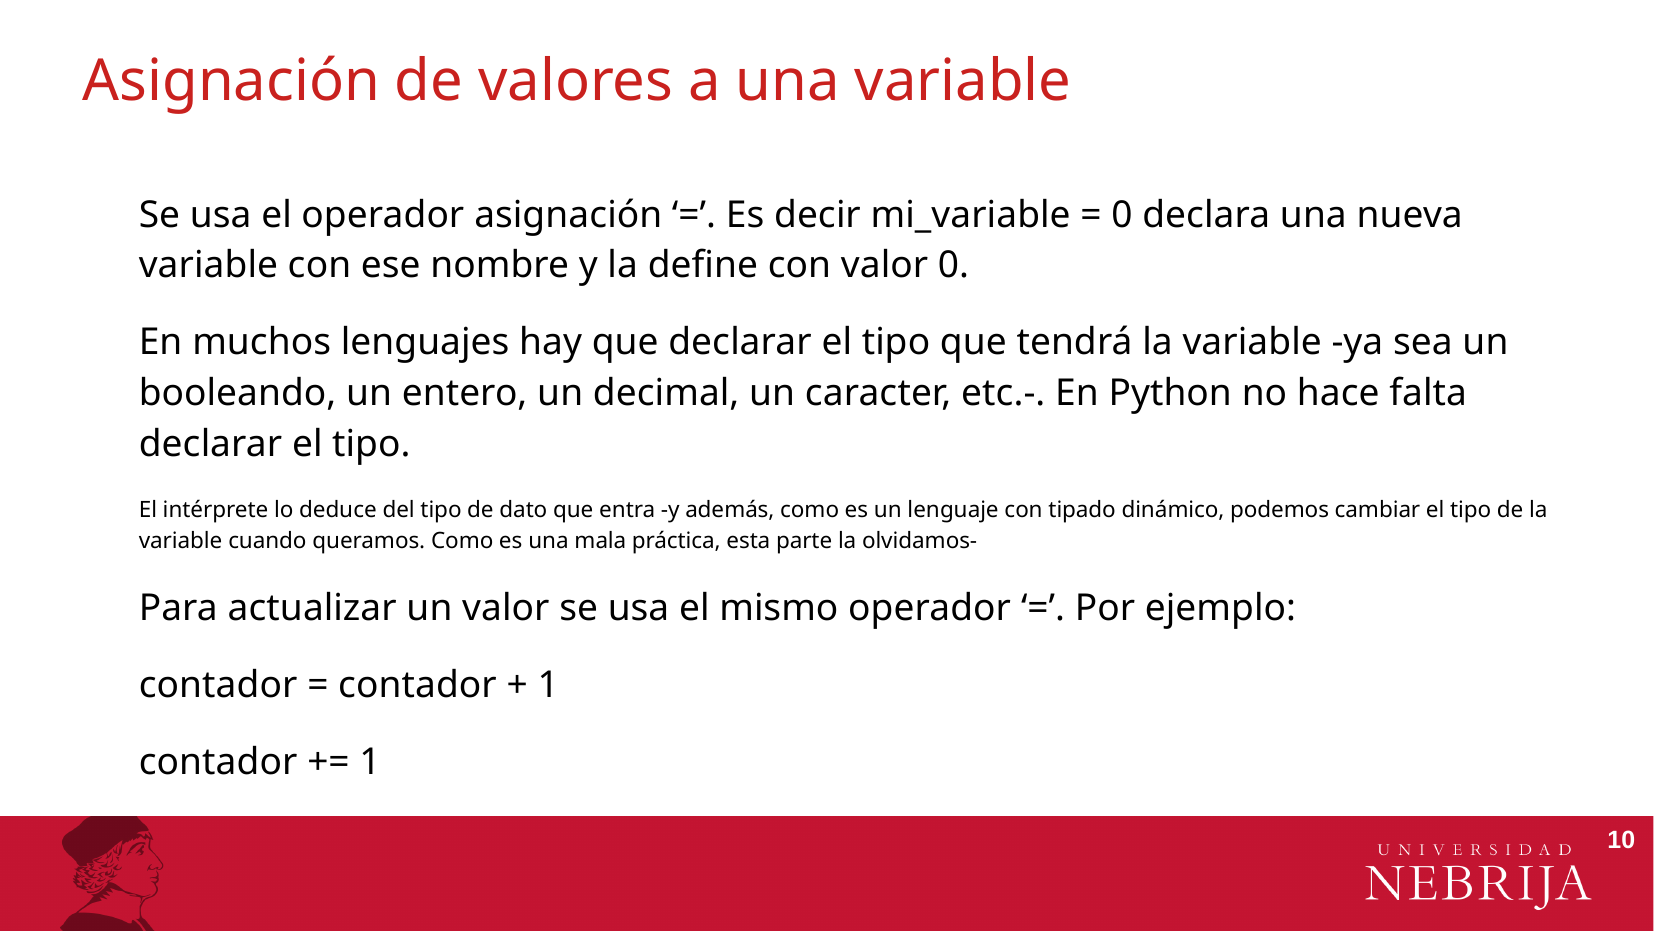

# Asignación de valores a una variable
Se usa el operador asignación ‘=’. Es decir mi_variable = 0 declara una nueva variable con ese nombre y la define con valor 0.
En muchos lenguajes hay que declarar el tipo que tendrá la variable -ya sea un booleando, un entero, un decimal, un caracter, etc.-. En Python no hace falta declarar el tipo.
El intérprete lo deduce del tipo de dato que entra -y además, como es un lenguaje con tipado dinámico, podemos cambiar el tipo de la variable cuando queramos. Como es una mala práctica, esta parte la olvidamos-
Para actualizar un valor se usa el mismo operador ‘=’. Por ejemplo:
contador = contador + 1
contador += 1